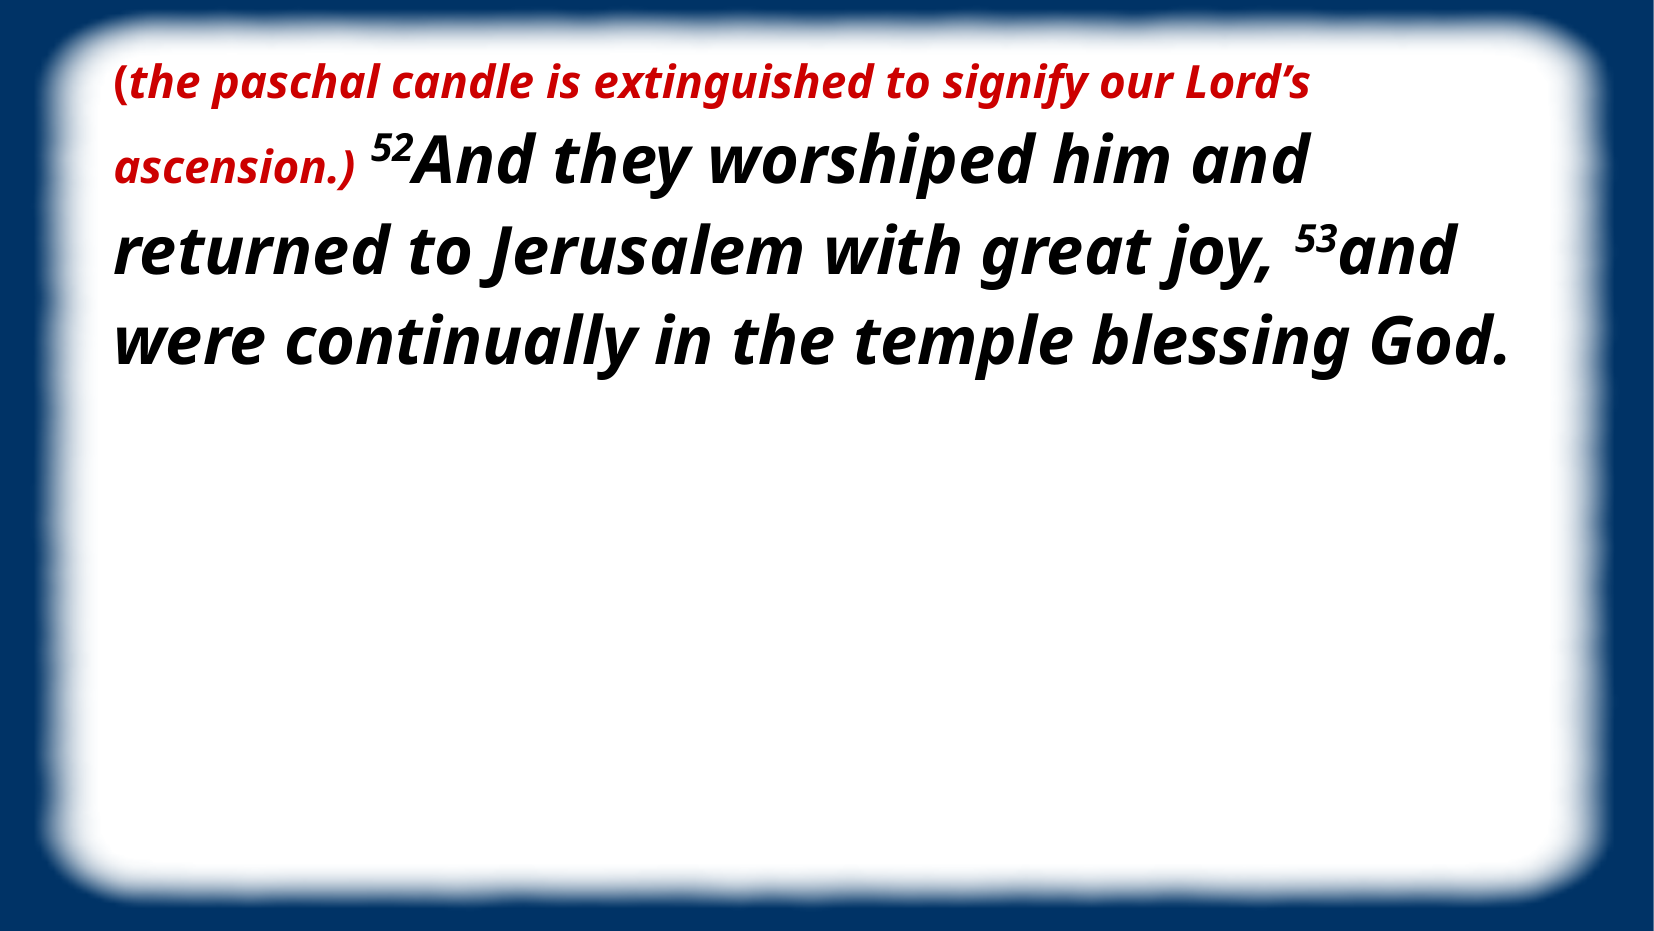

(the paschal candle is extinguished to signify our Lord’s ascension.) 52And they worshiped him and returned to Jerusalem with great joy, 53and were continually in the temple blessing God.